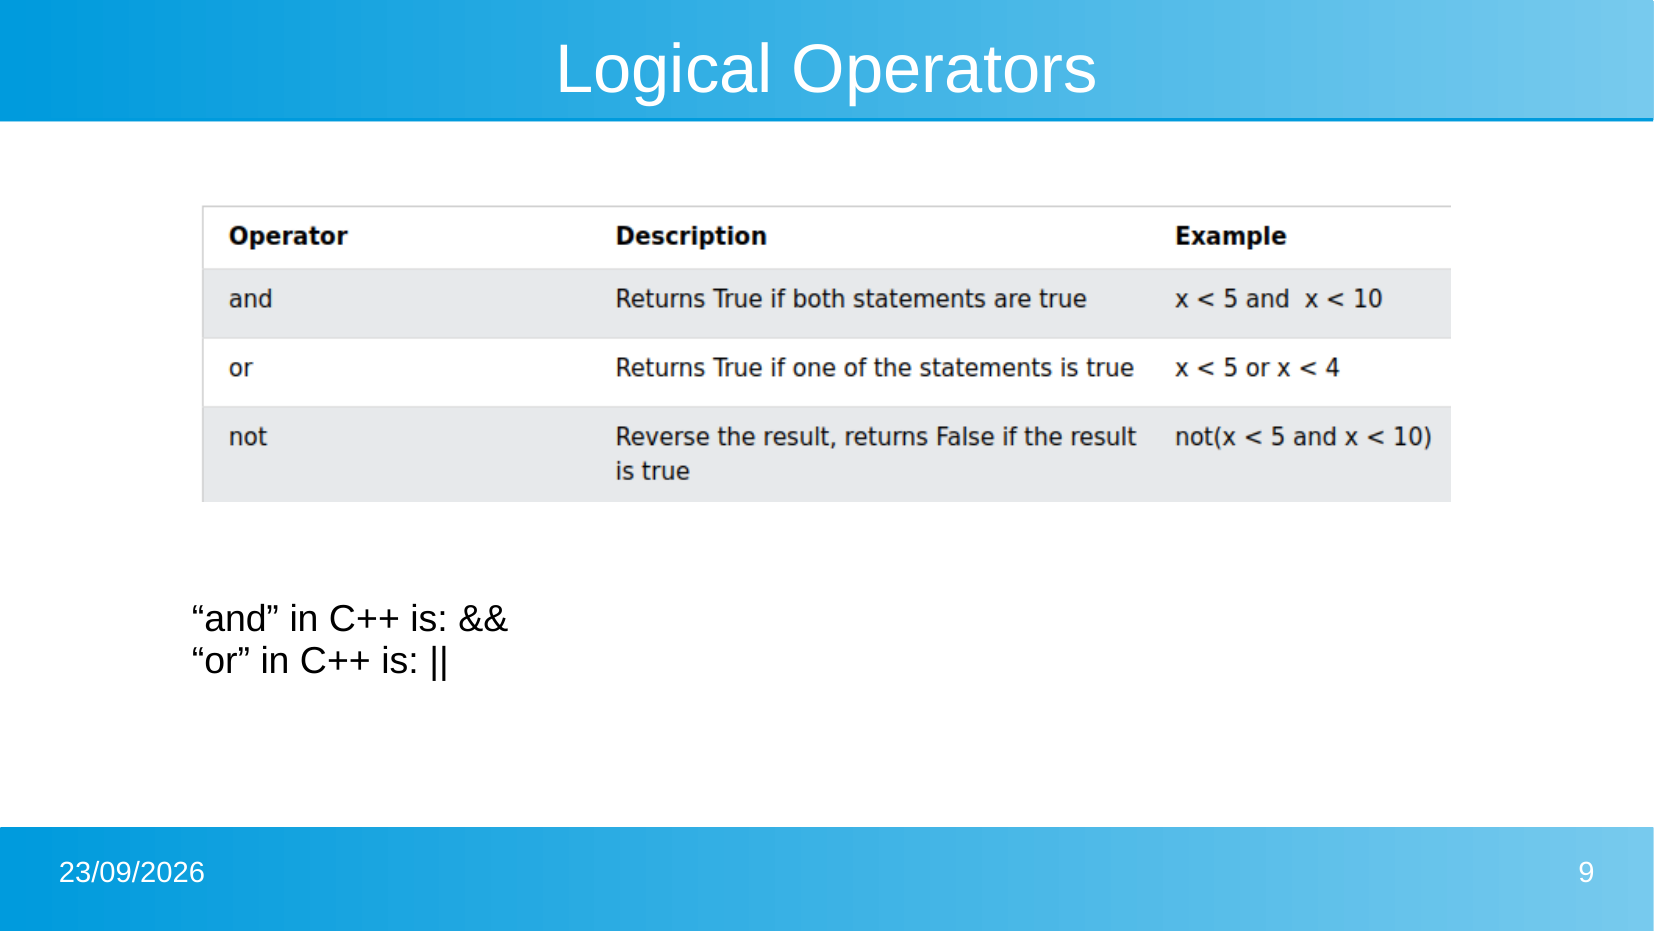

# Logical Operators
“and” in C++ is: &&
“or” in C++ is: ||
9